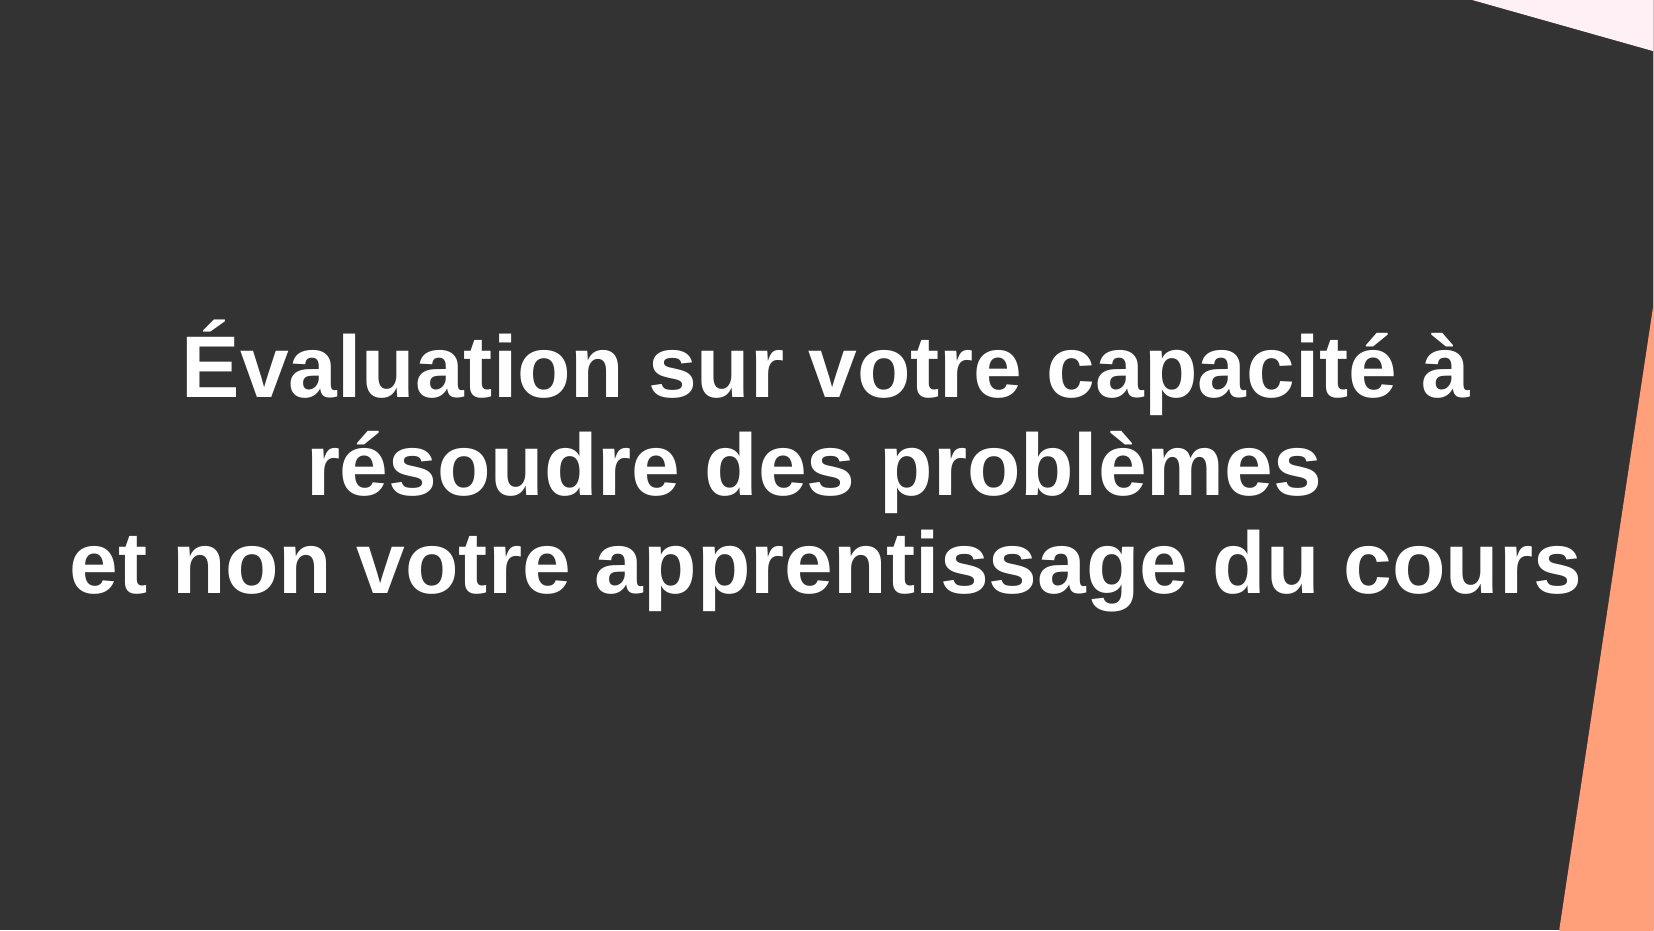

# Évaluation sur votre capacité à résoudre des problèmes et non votre apprentissage du cours